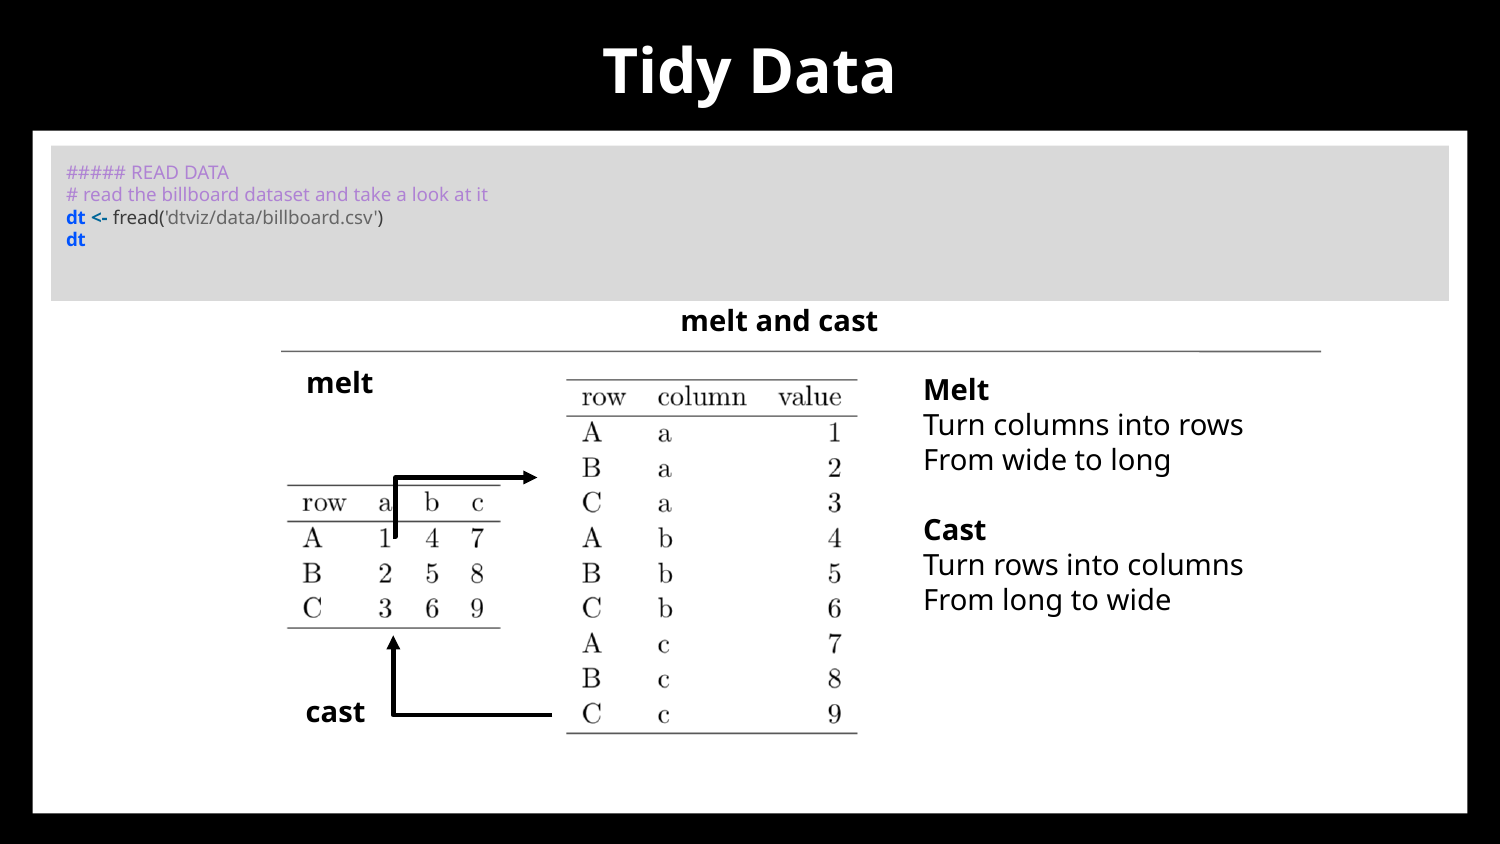

Tidy Data
##### READ DATA # read the billboard dataset and take a look at it dt <- fread('dtviz/data/billboard.csv') dt
melt and cast
melt
Melt
Turn columns into rows
From wide to long
Cast
Turn rows into columns
From long to wide
cast